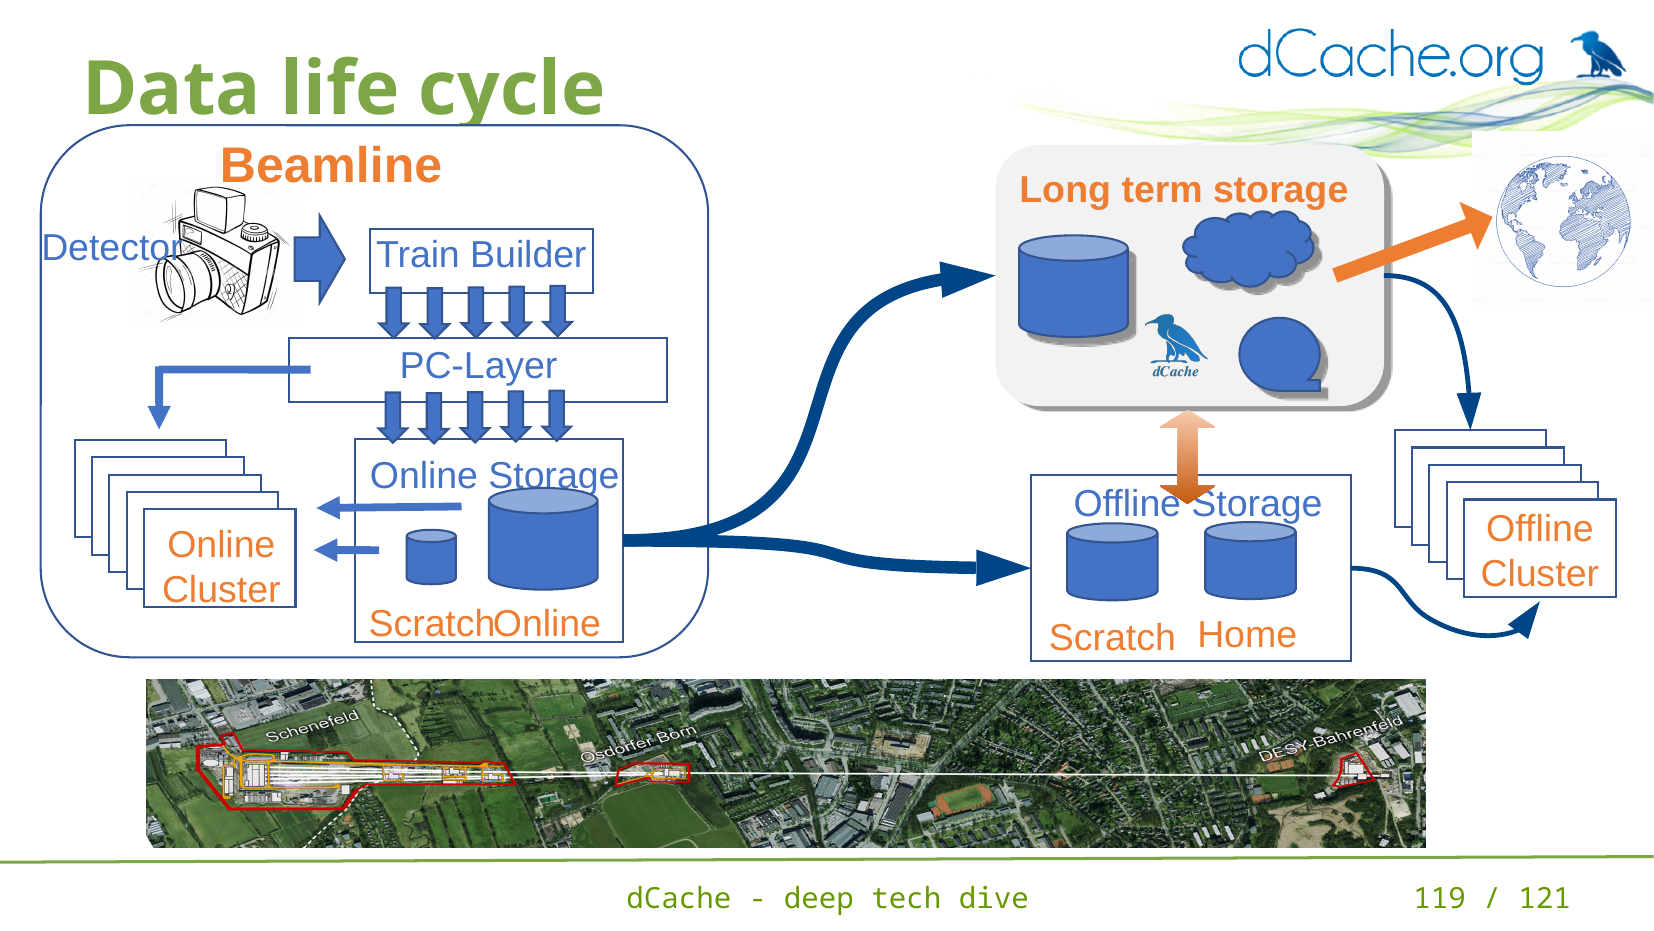

# Data life cycle
Beamline
Long term storage
Detector
Train Builder
PC-Layer
Online Storage
Offline Storage
Offline
Cluster
Online
Cluster
Scratch
Online
Home
Scratch
dCache - deep tech dive
119